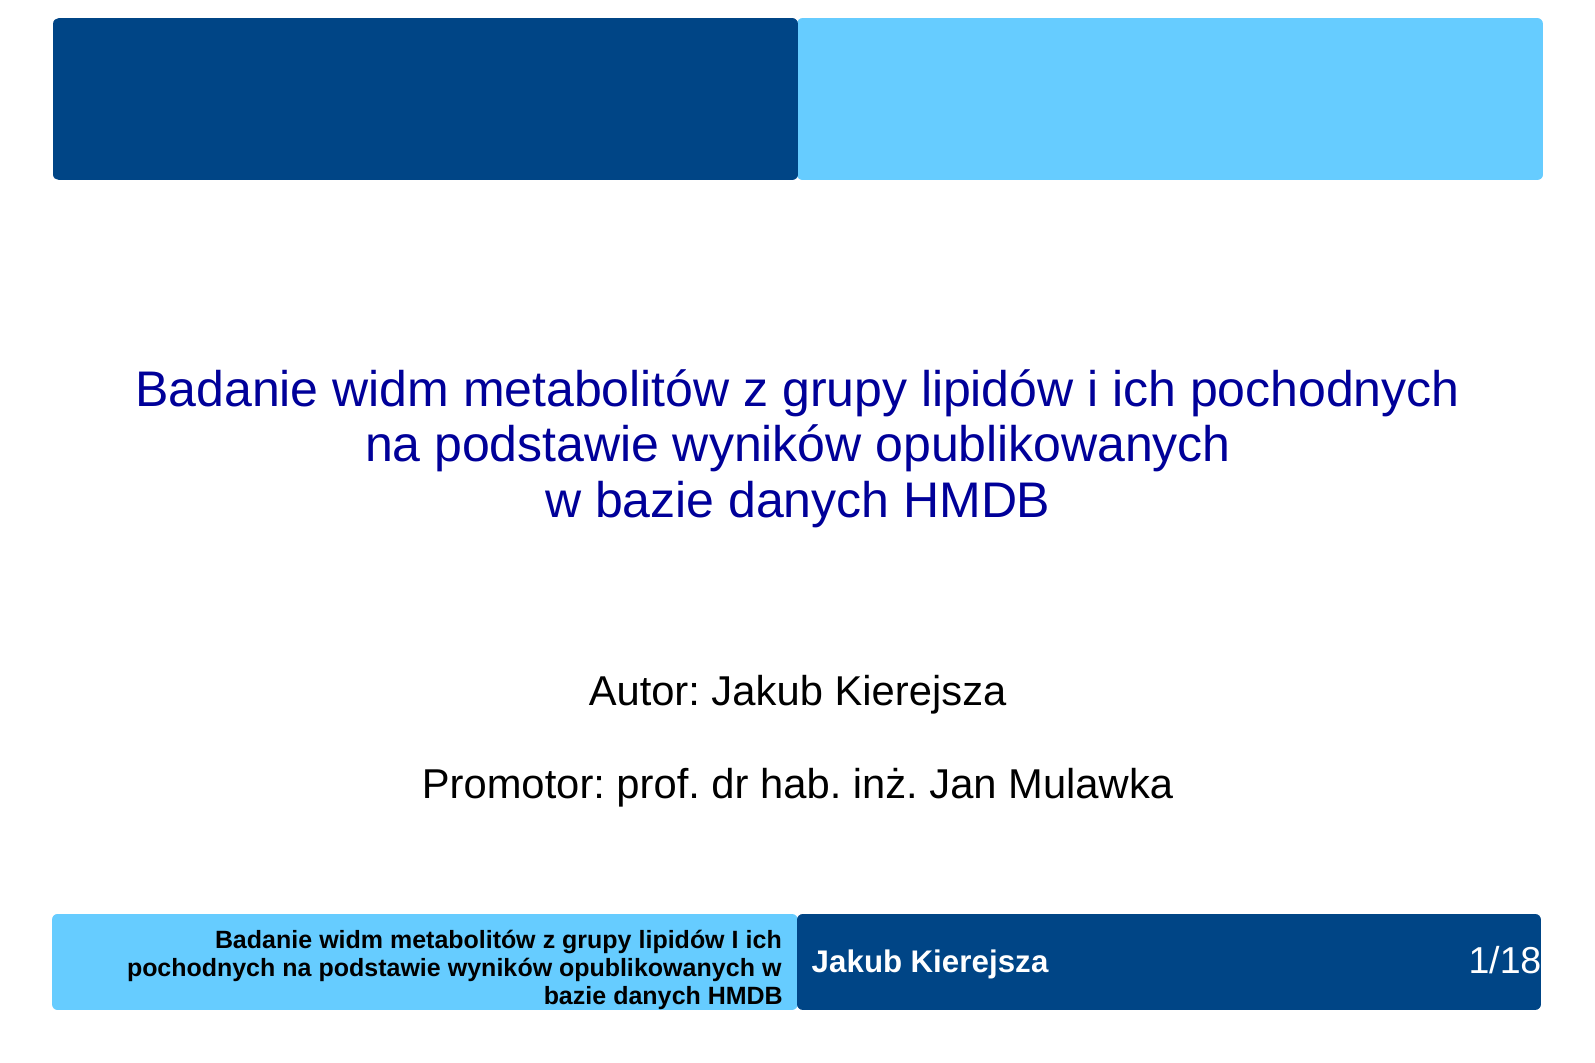

Badanie widm metabolitów z grupy lipidów i ich pochodnych na podstawie wyników opublikowanych
w bazie danych HMDB
Autor: Jakub Kierejsza
Promotor: prof. dr hab. inż. Jan Mulawka
# Badanie widm metabolitów z grupy lipidów I ich pochodnych na podstawie wyników opublikowanych w bazie danych HMDB
Jakub Kierejsza